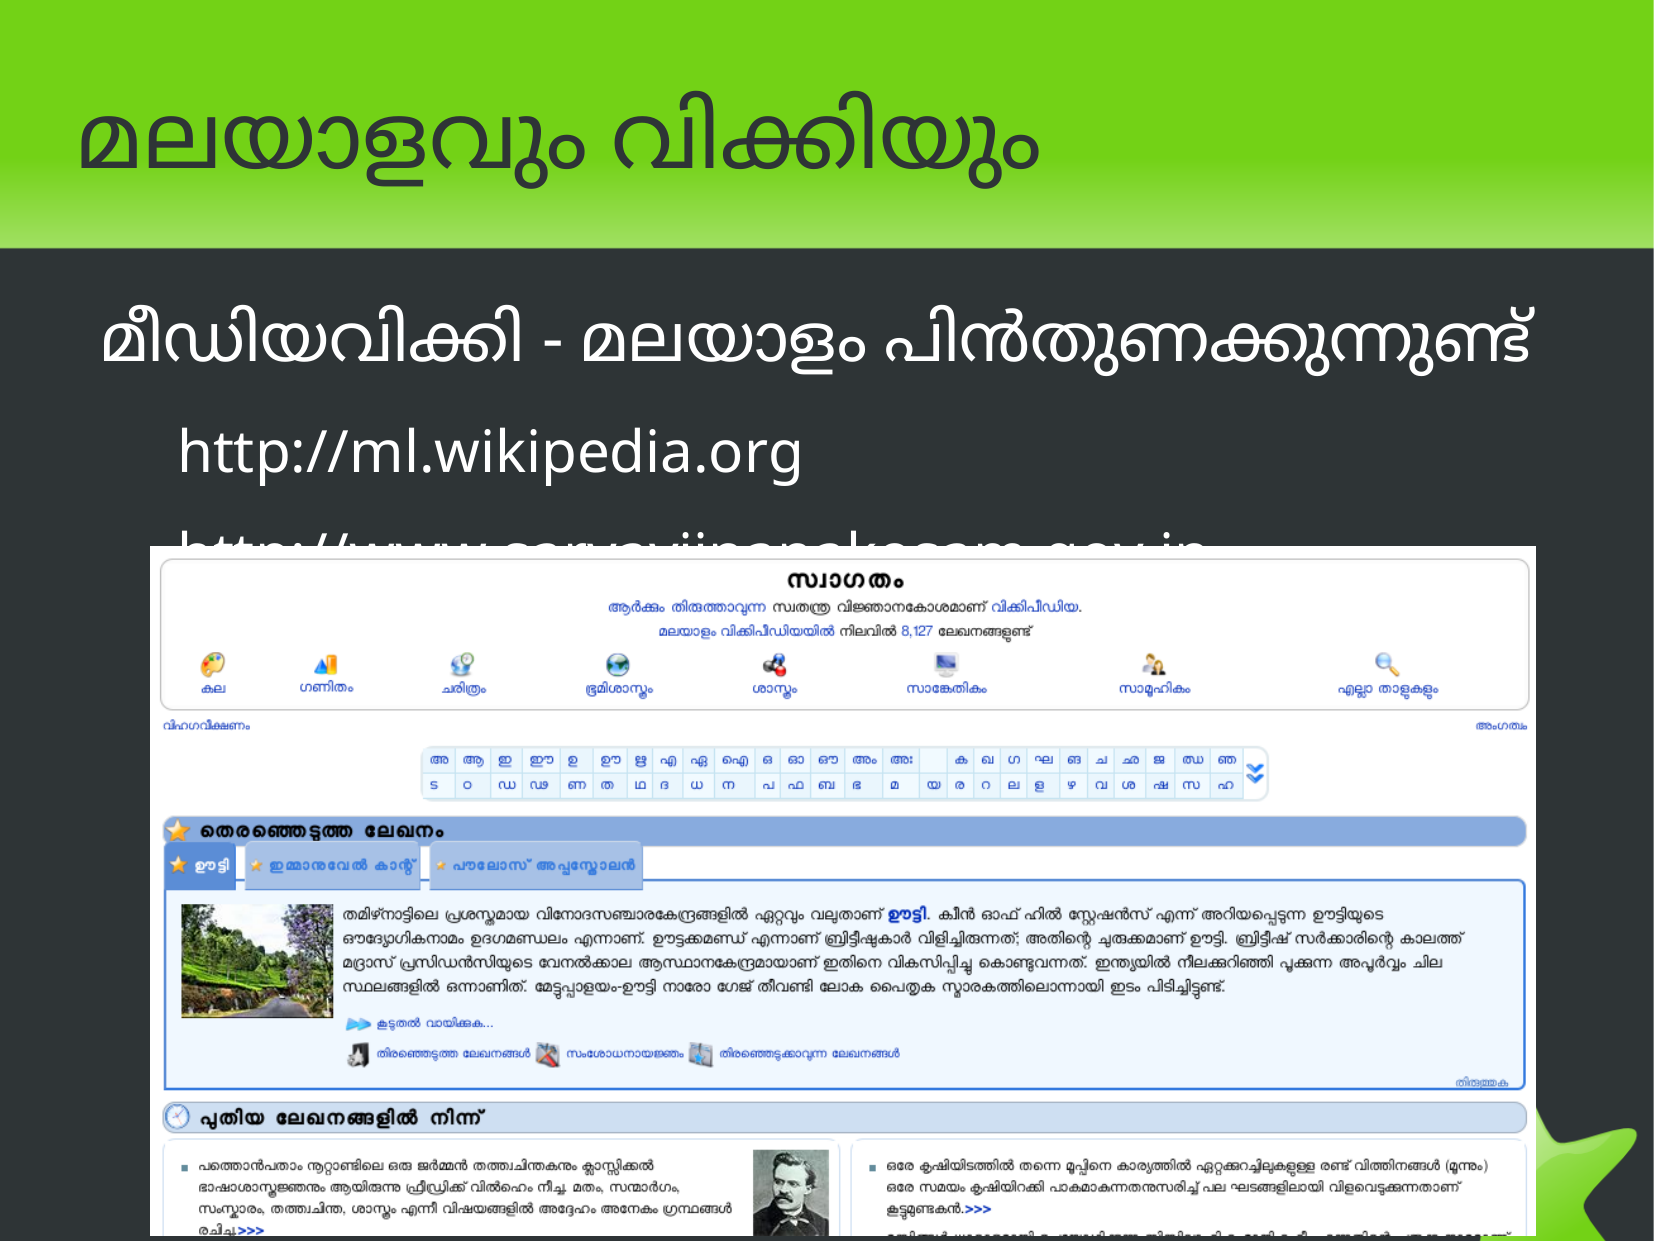

# മലയാളവും വിക്കിയും
മീഡിയവിക്കി - മലയാളം പിന്‍തുണക്കുന്നുണ്ട്
http://ml.wikipedia.org
http://www.sarvavijnanakosam.gov.in